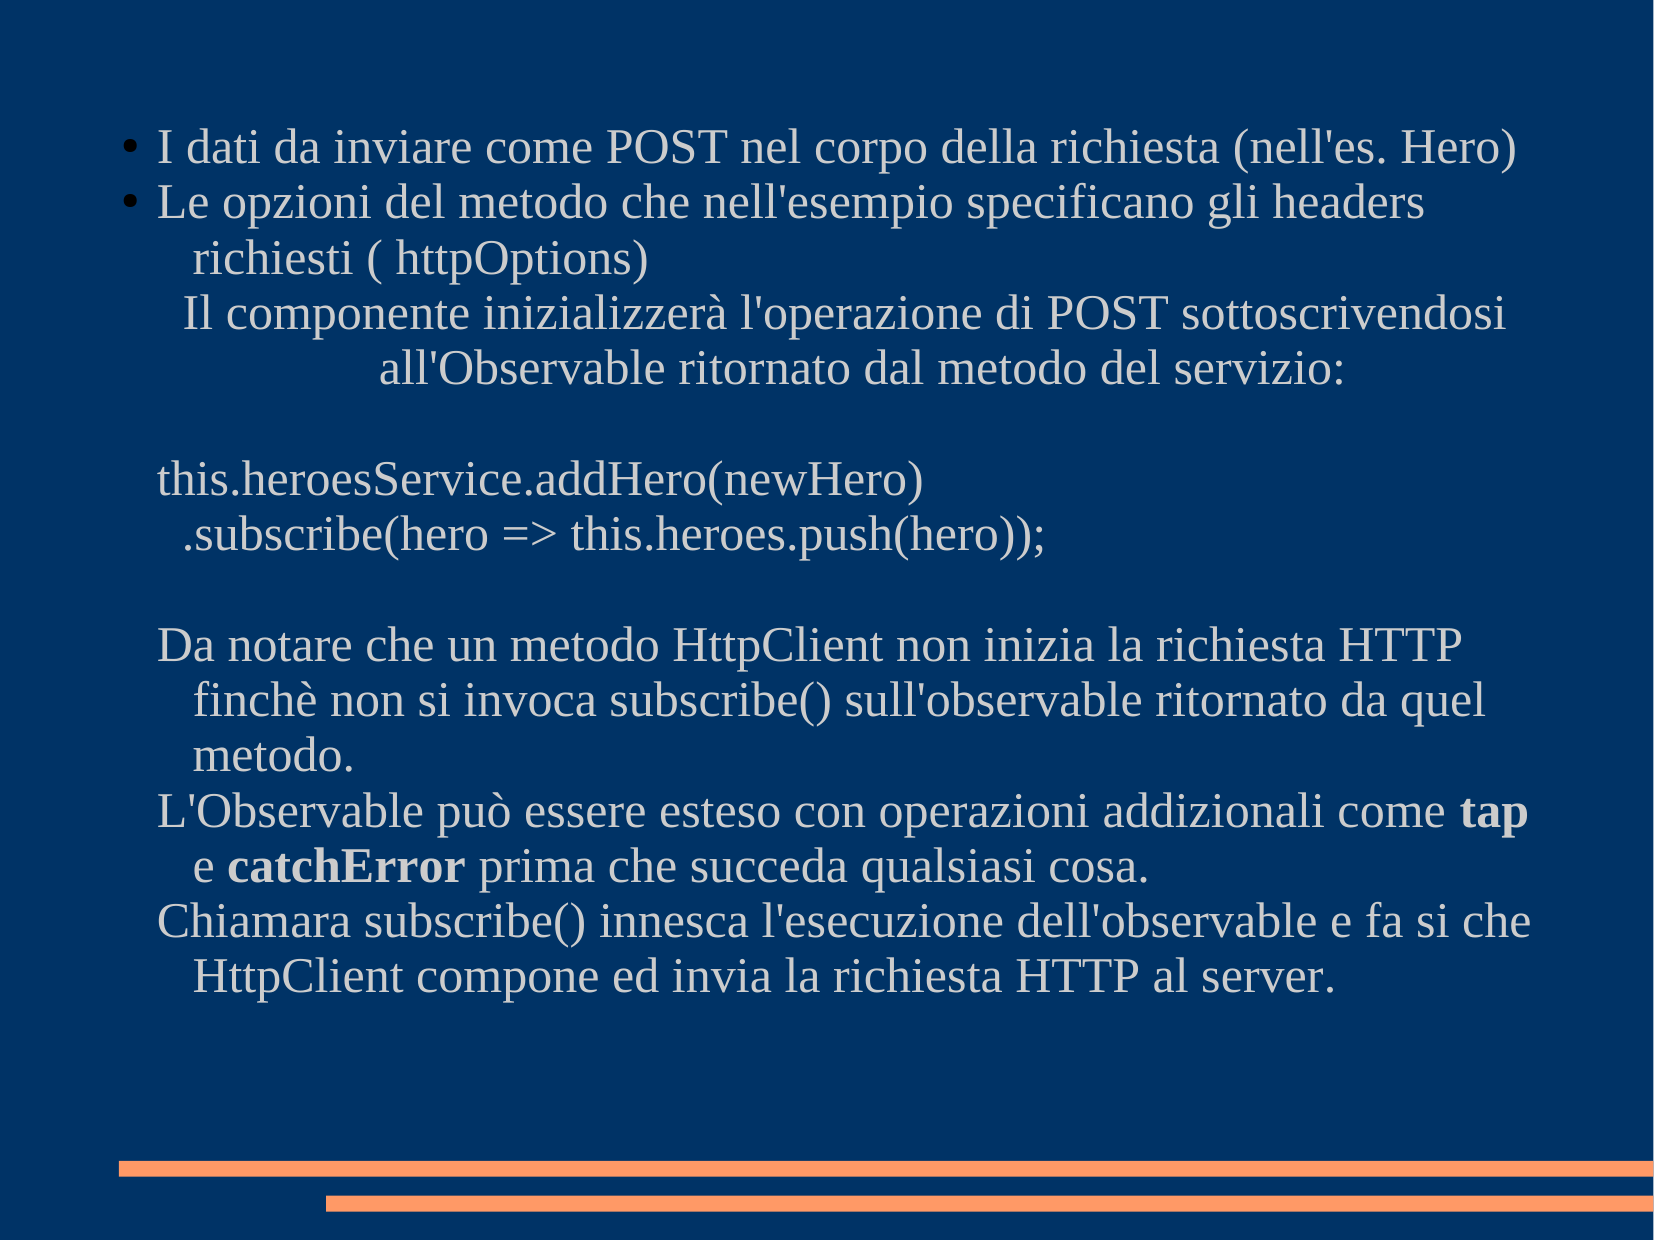

# I dati da inviare come POST nel corpo della richiesta (nell'es. Hero)
Le opzioni del metodo che nell'esempio specificano gli headers richiesti ( httpOptions)
Il componente inizializzerà l'operazione di POST sottoscrivendosi all'Observable ritornato dal metodo del servizio:
this.heroesService.addHero(newHero)
 .subscribe(hero => this.heroes.push(hero));
Da notare che un metodo HttpClient non inizia la richiesta HTTP finchè non si invoca subscribe() sull'observable ritornato da quel metodo.
L'Observable può essere esteso con operazioni addizionali come tap e catchError prima che succeda qualsiasi cosa.
Chiamara subscribe() innesca l'esecuzione dell'observable e fa si che HttpClient compone ed invia la richiesta HTTP al server.